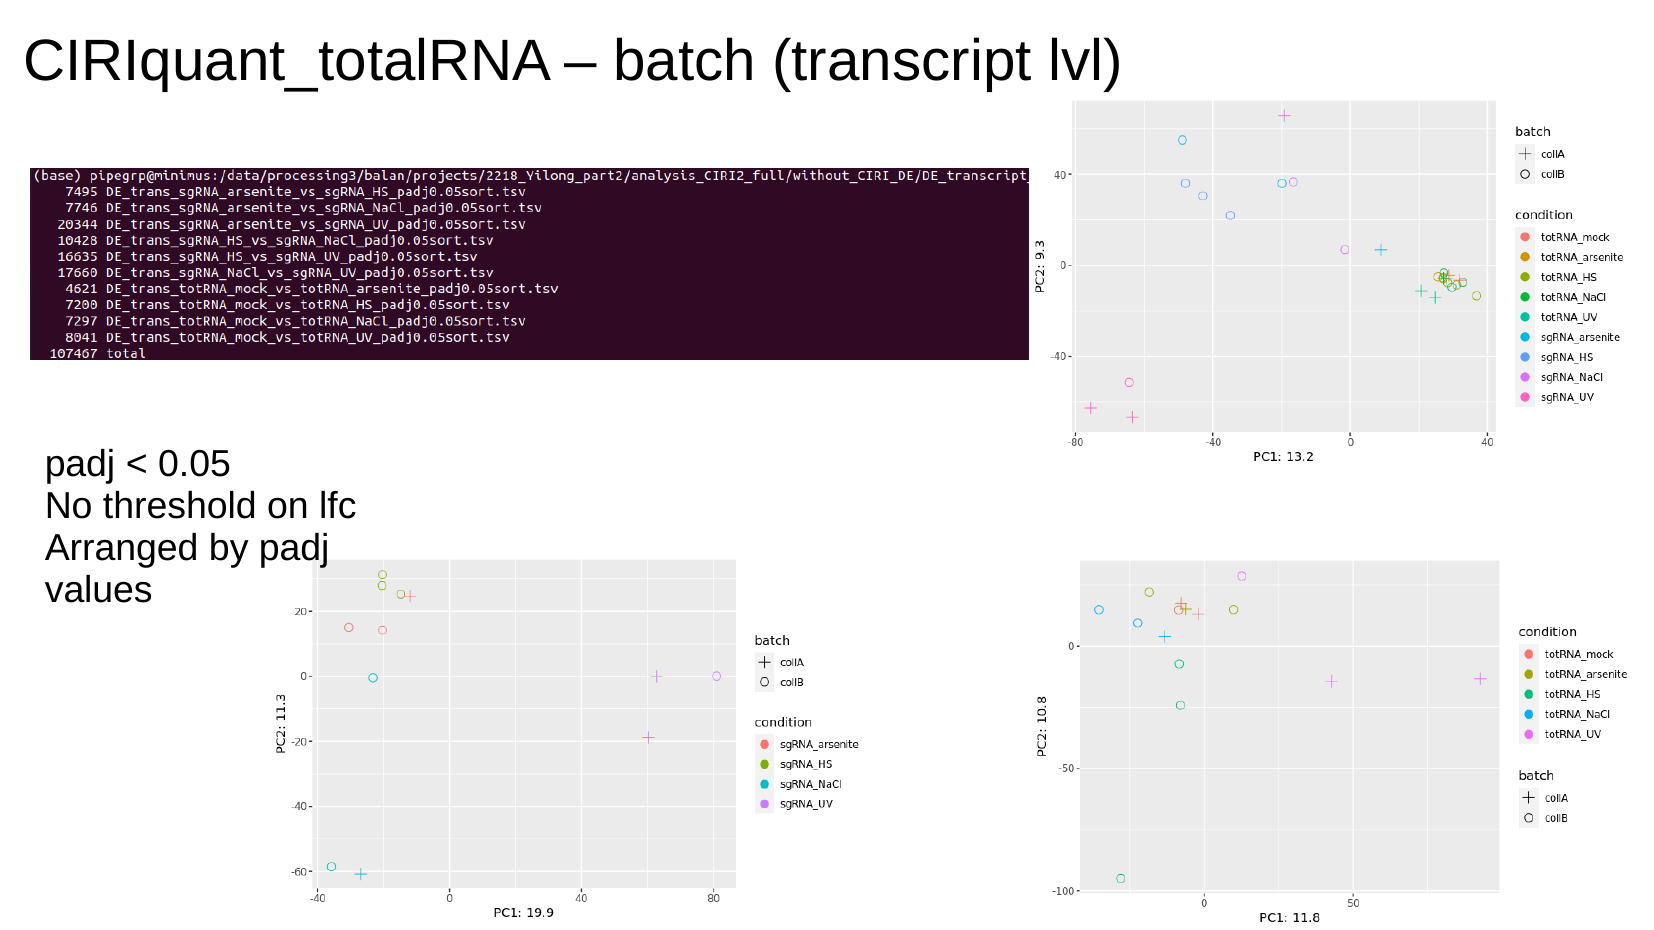

# CIRIquant_totalRNA – batch (transcript lvl)
padj < 0.05
No threshold on lfc
Arranged by padj values